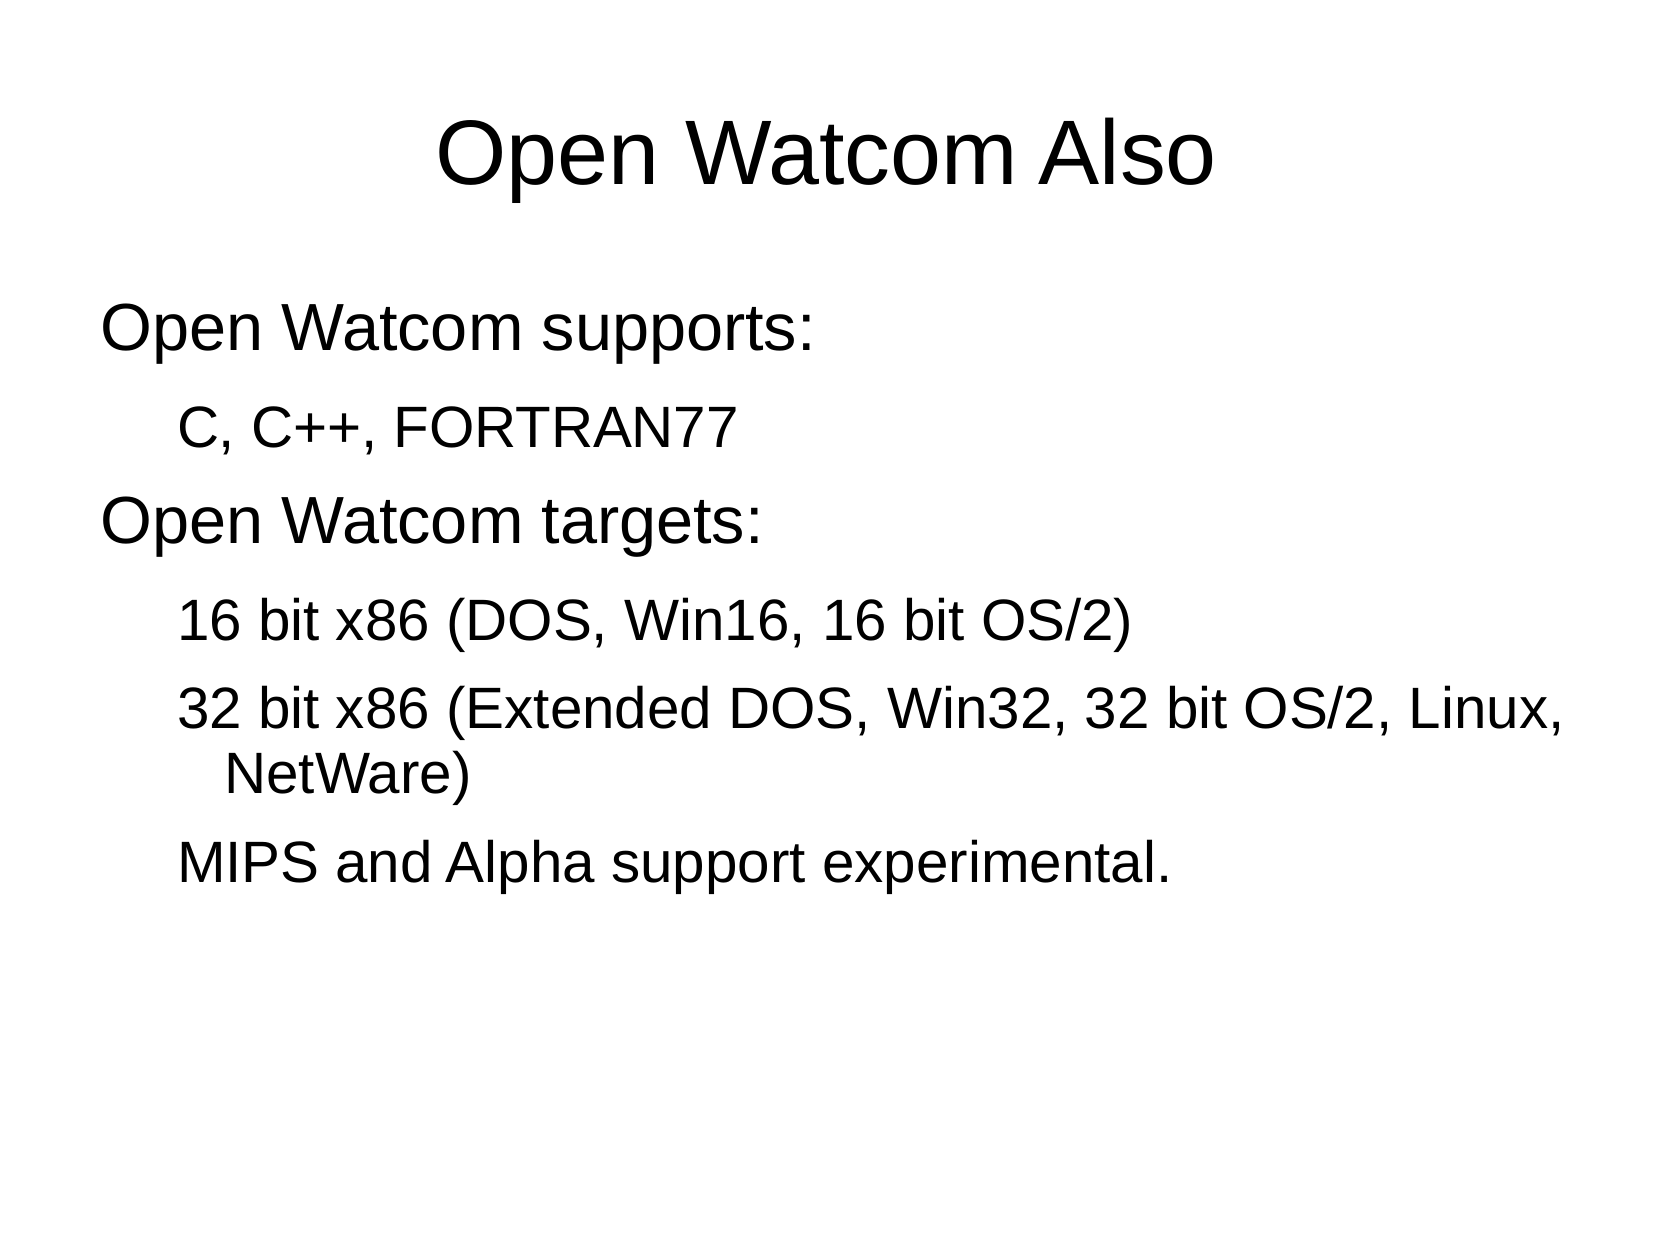

# Open Watcom Also
Open Watcom supports:
C, C++, FORTRAN77
Open Watcom targets:
16 bit x86 (DOS, Win16, 16 bit OS/2)
32 bit x86 (Extended DOS, Win32, 32 bit OS/2, Linux, NetWare)
MIPS and Alpha support experimental.